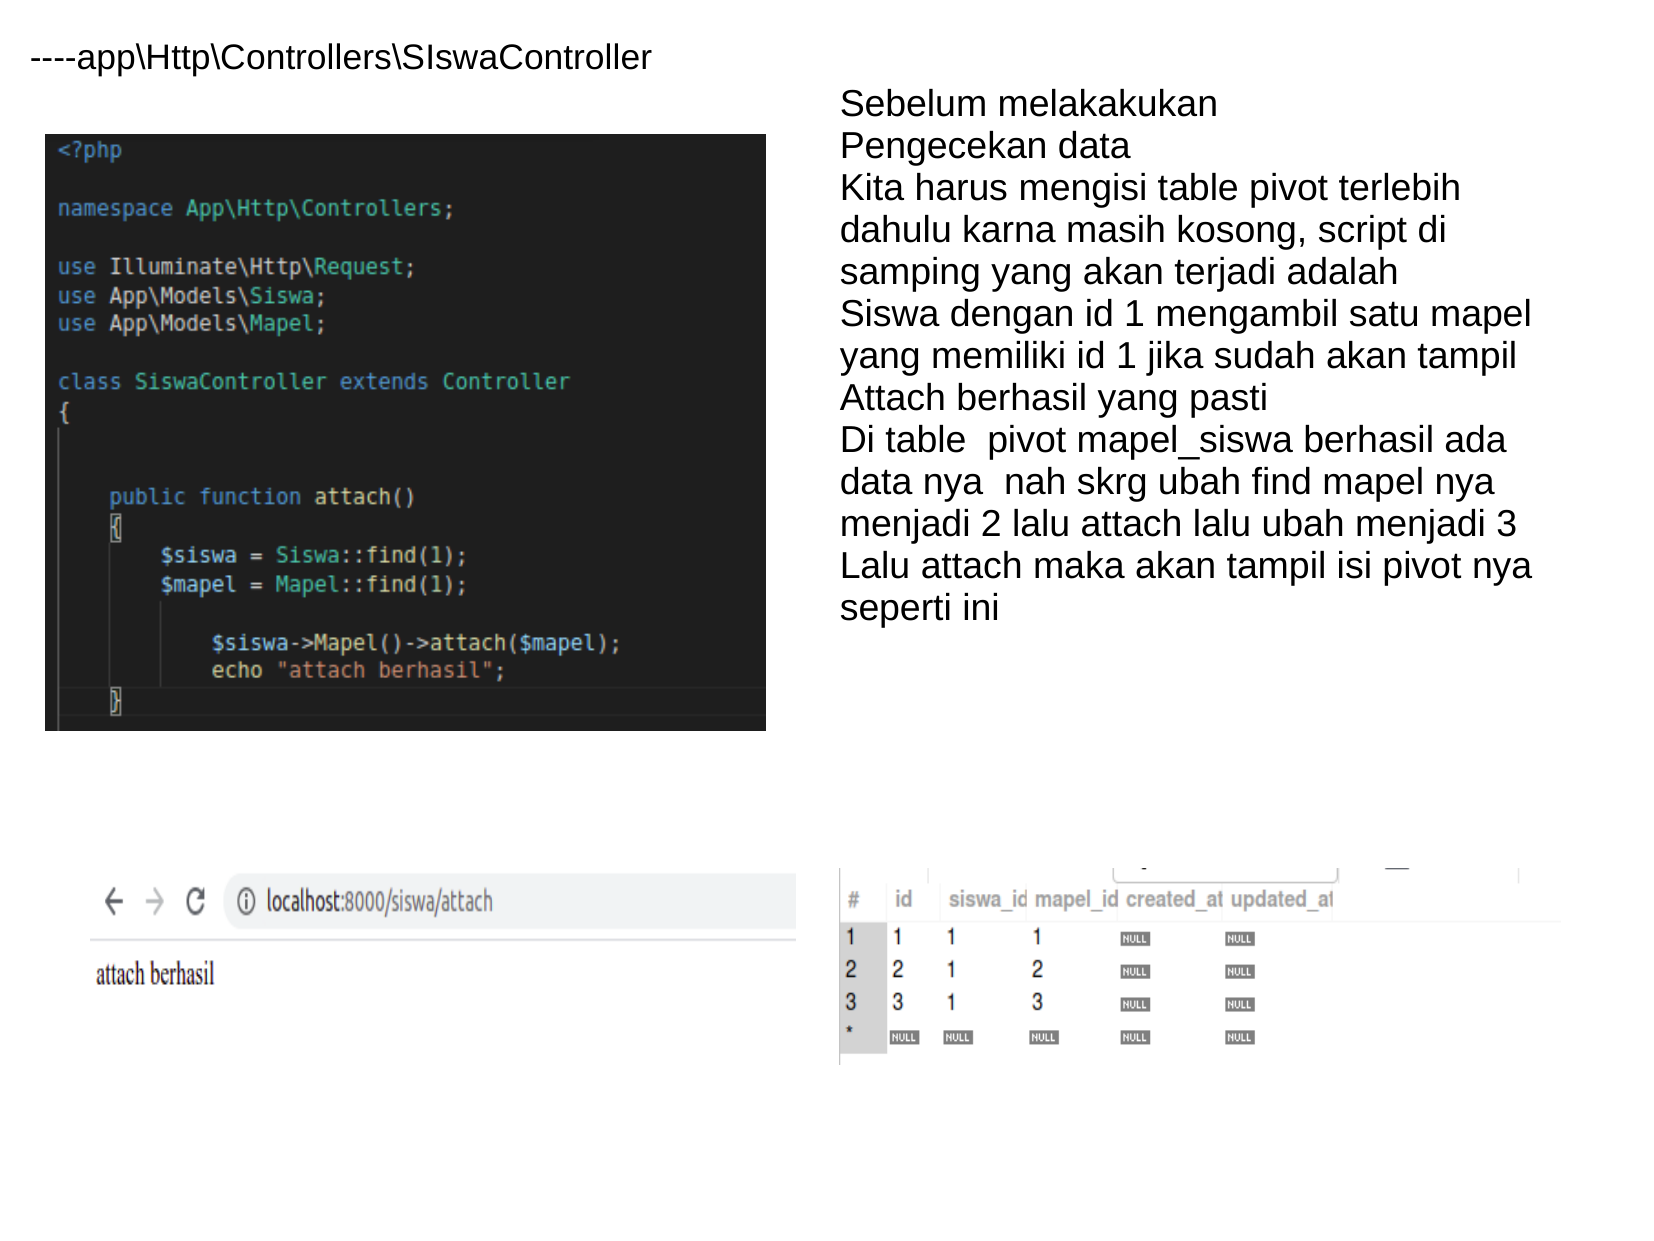

----app\Http\Controllers\SIswaController
Sebelum melakakukan
Pengecekan data
Kita harus mengisi table pivot terlebih dahulu karna masih kosong, script di samping yang akan terjadi adalah
Siswa dengan id 1 mengambil satu mapel yang memiliki id 1 jika sudah akan tampil
Attach berhasil yang pasti
Di table pivot mapel_siswa berhasil ada data nya nah skrg ubah find mapel nya menjadi 2 lalu attach lalu ubah menjadi 3
Lalu attach maka akan tampil isi pivot nya seperti ini